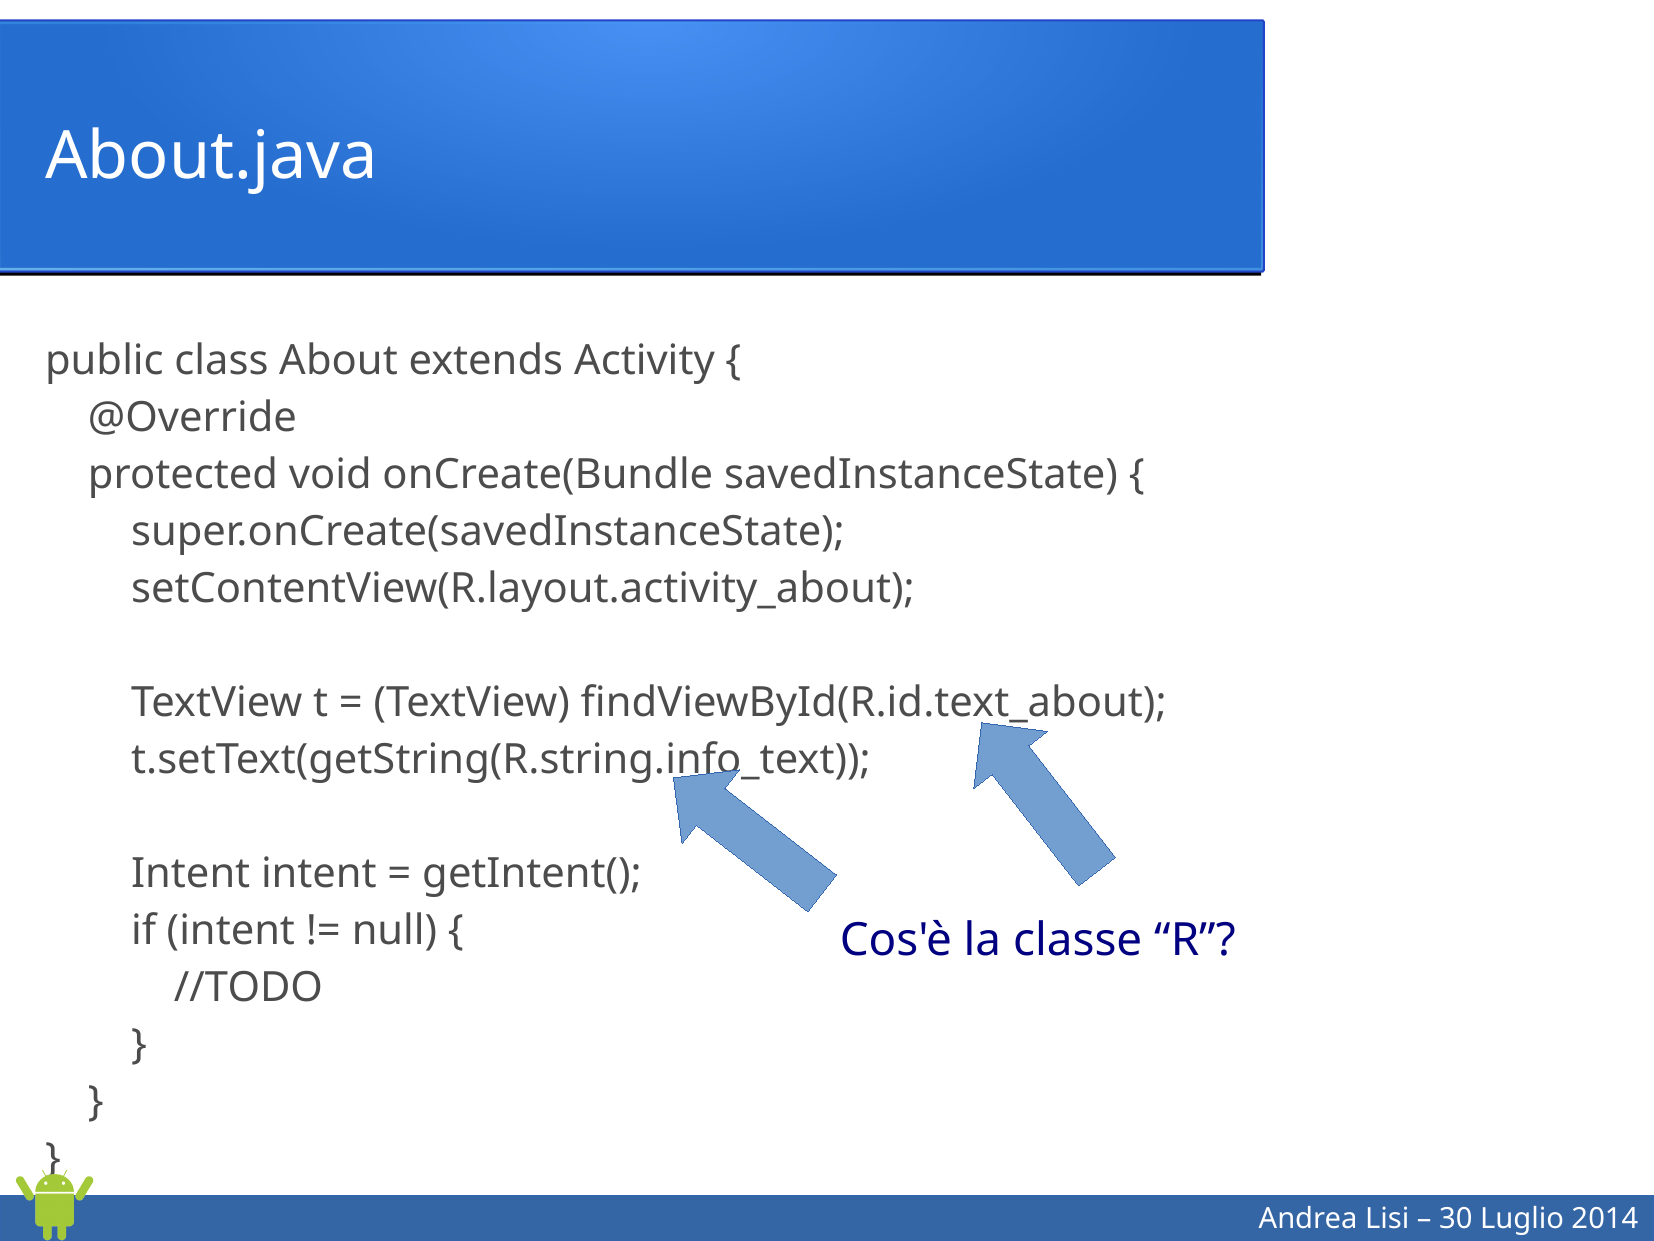

# About.java
public class About extends Activity {
 @Override
 protected void onCreate(Bundle savedInstanceState) {
 super.onCreate(savedInstanceState);
 setContentView(R.layout.activity_about);
 TextView t = (TextView) findViewById(R.id.text_about);
 t.setText(getString(R.string.info_text));
 Intent intent = getIntent();
 if (intent != null) {
 //TODO
 }
 }
}
Cos'è la classe “R”?
Andrea Lisi – 30 Luglio 2014